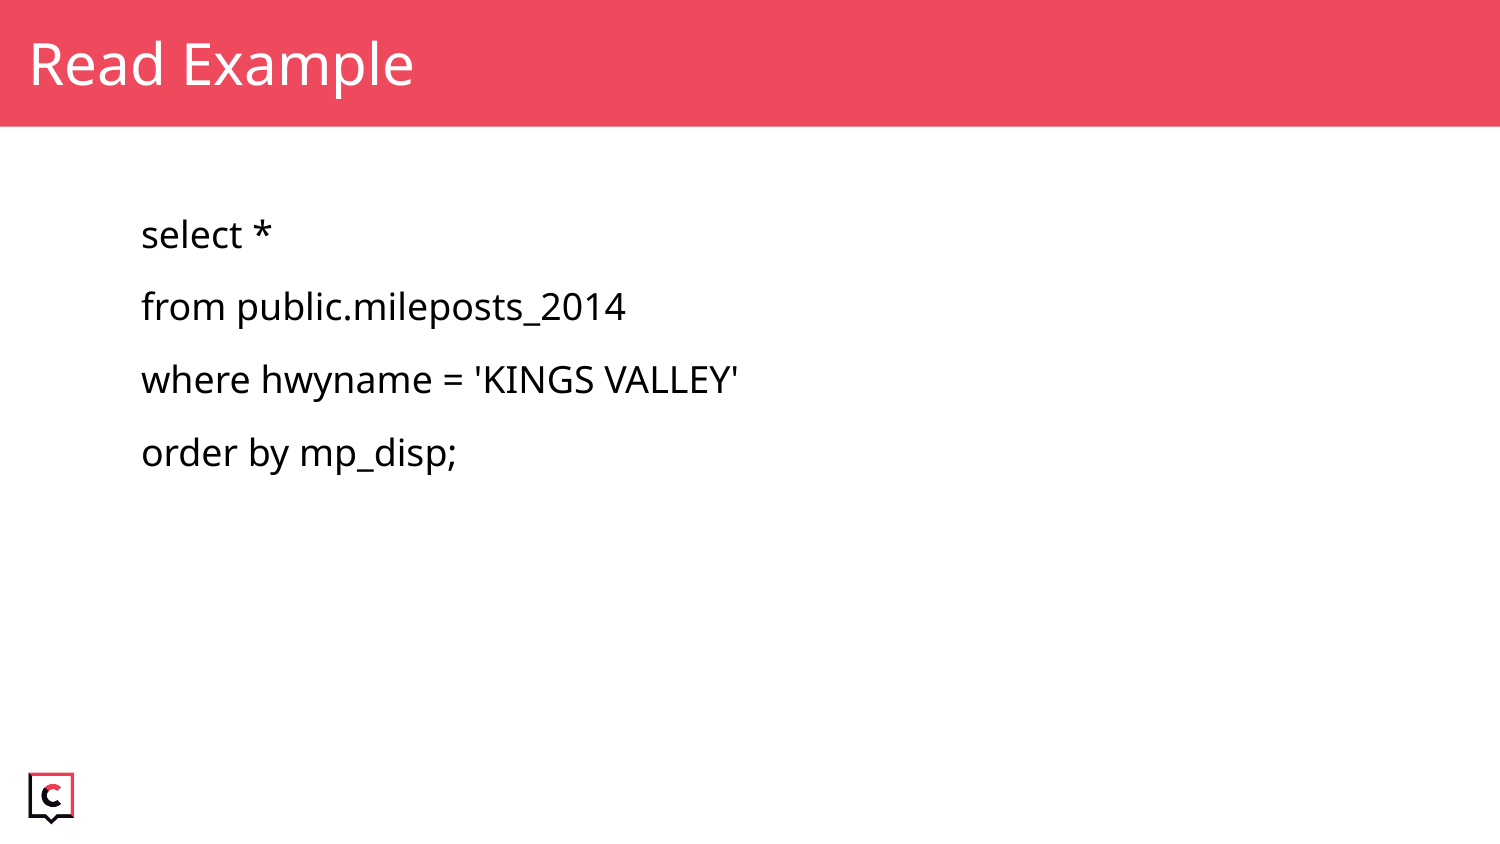

# Read Example
select *
from public.mileposts_2014
where hwyname = 'KINGS VALLEY'
order by mp_disp;